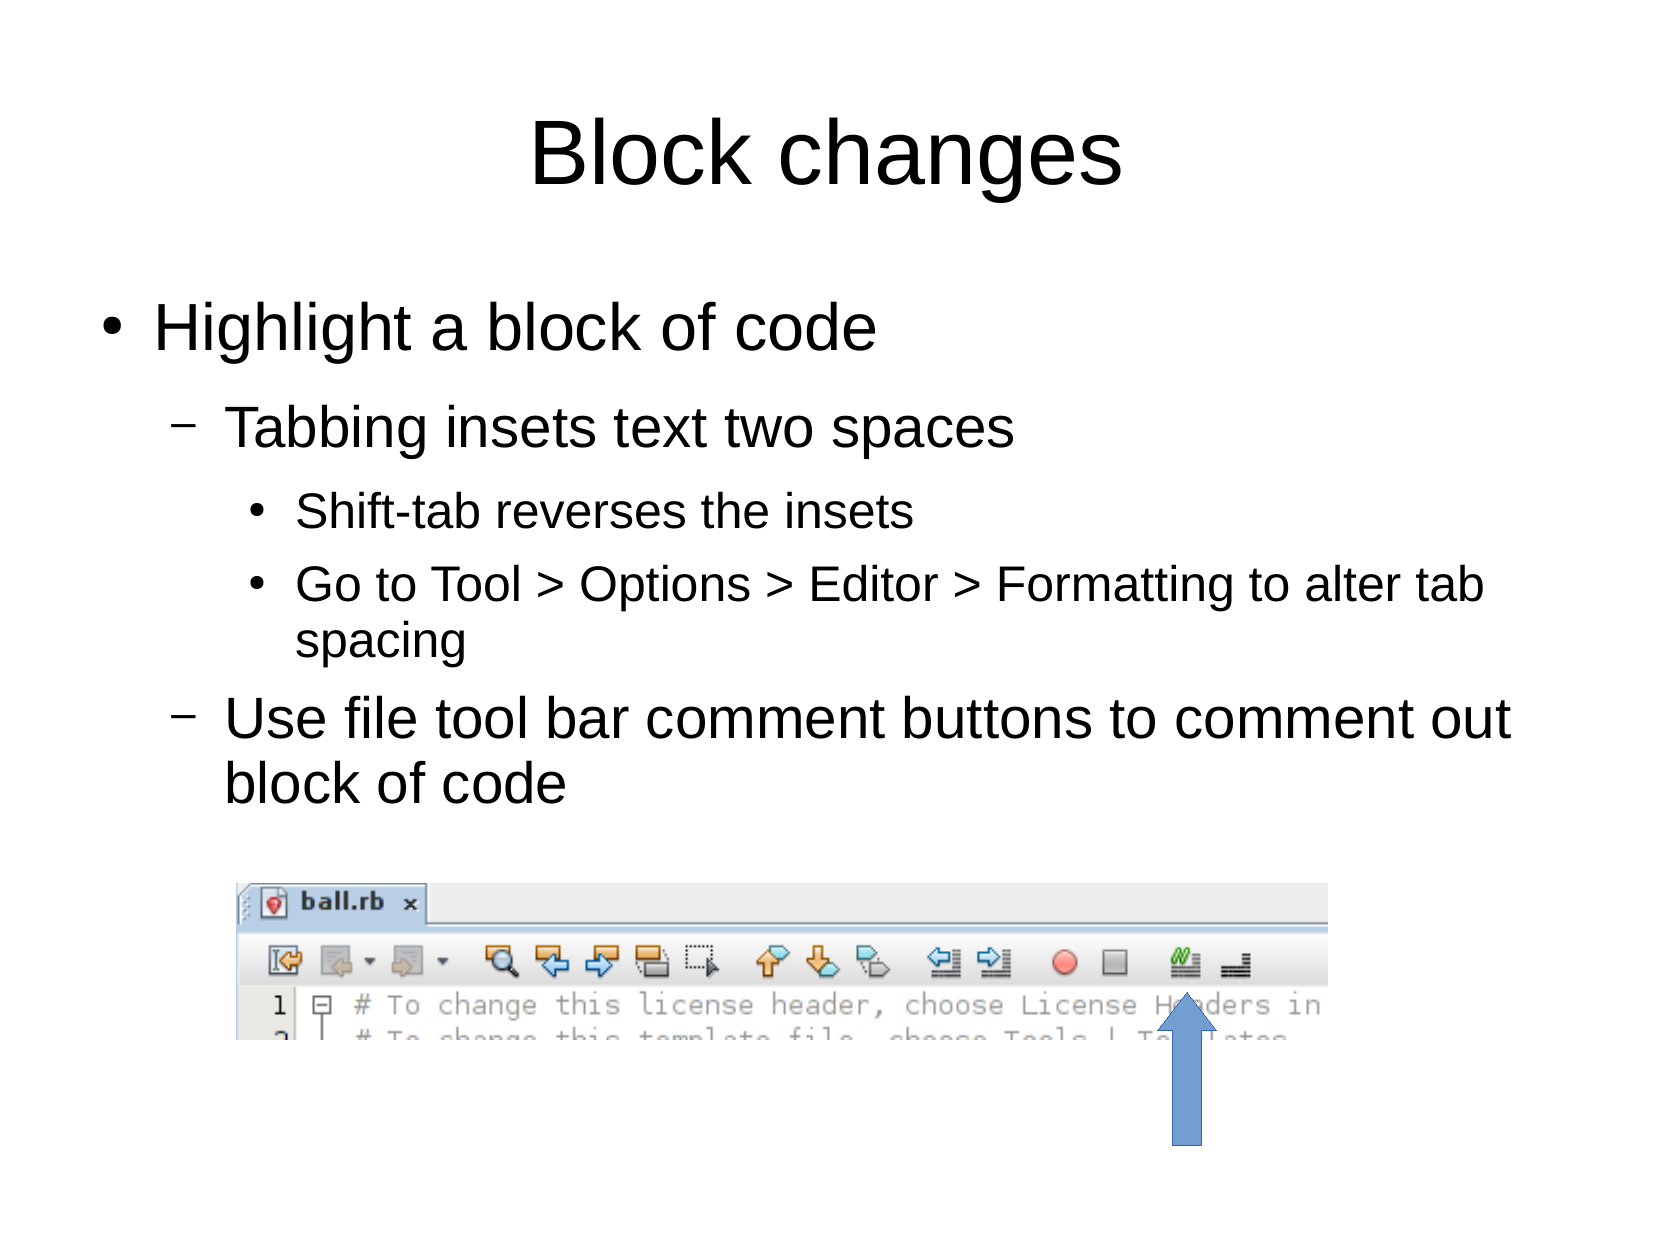

# Block changes
Highlight a block of code
Tabbing insets text two spaces
Shift-tab reverses the insets
Go to Tool > Options > Editor > Formatting to alter tab spacing
Use file tool bar comment buttons to comment out block of code